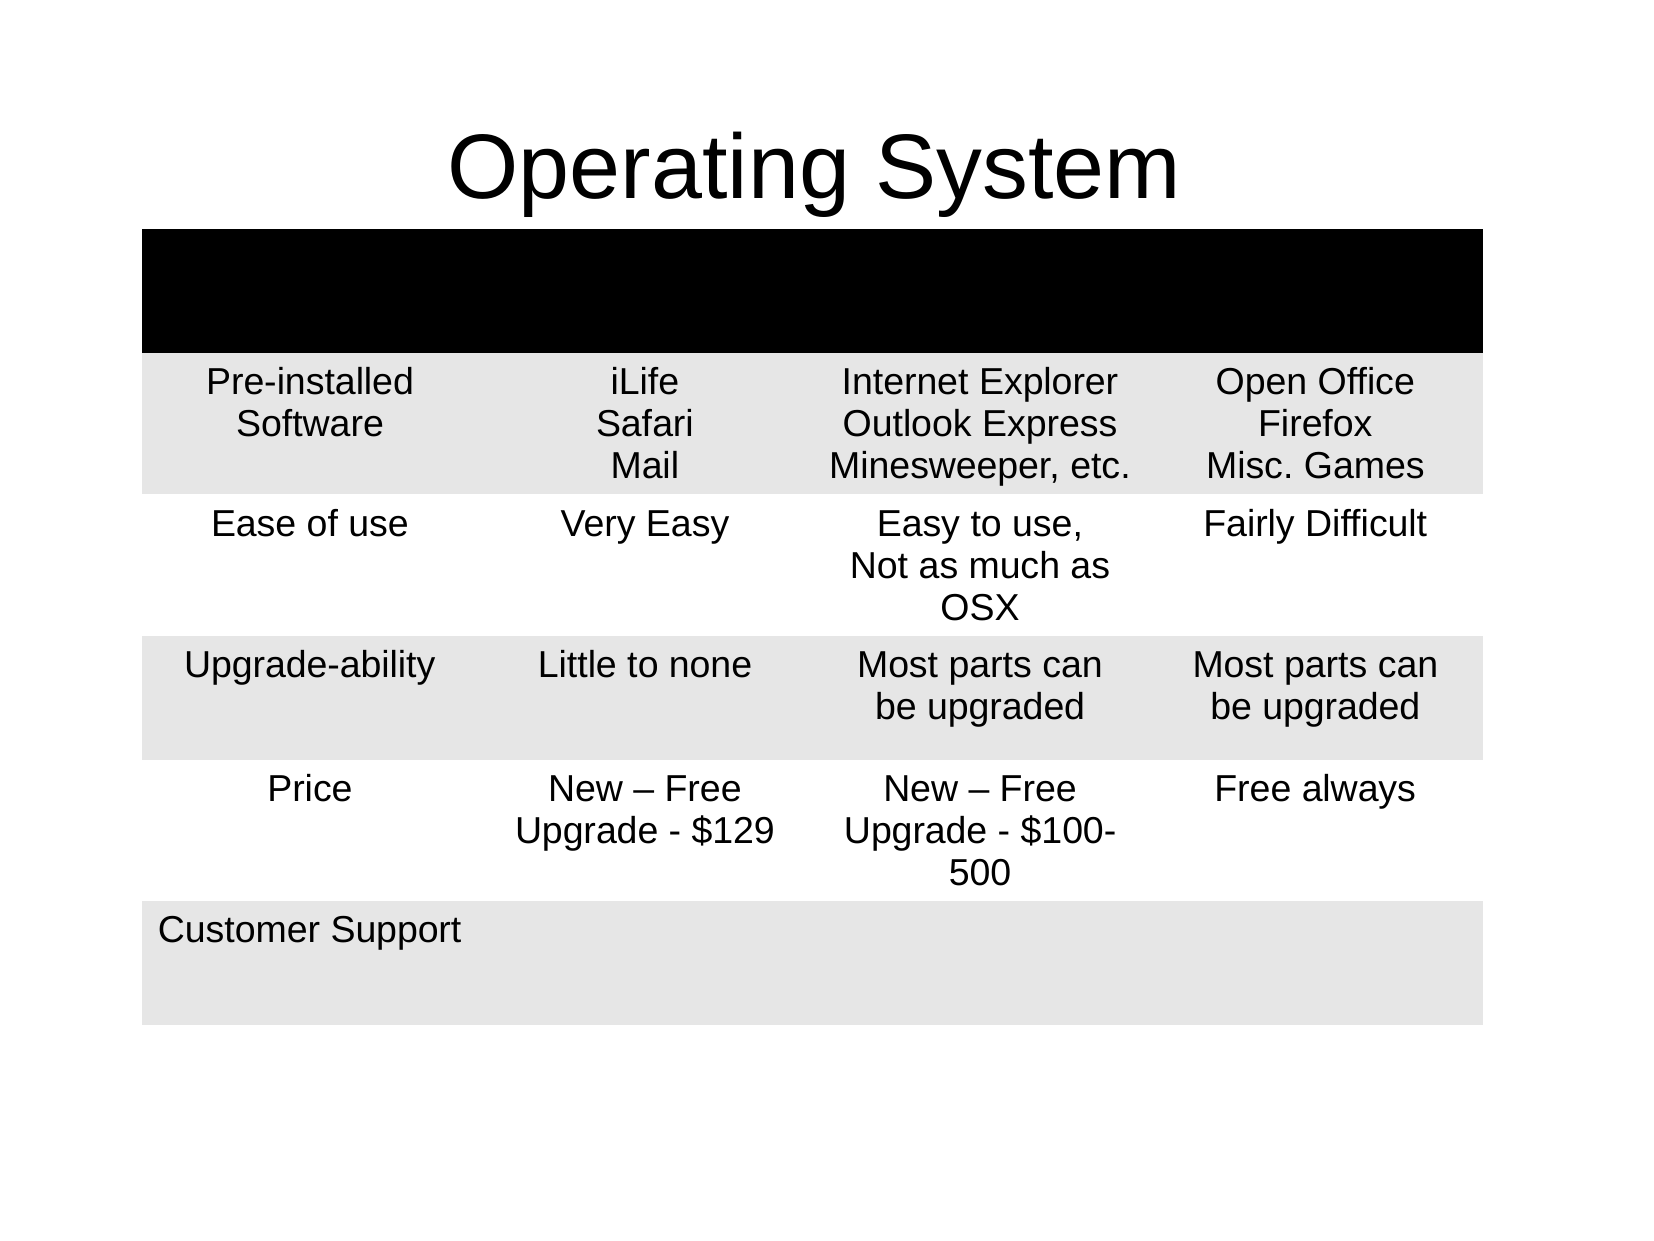

# Operating System
| | Macintosh OSX | Windows XP/Vista | Linux |
| --- | --- | --- | --- |
| Pre-installed Software | iLife Safari Mail | Internet Explorer Outlook Express Minesweeper, etc. | Open Office Firefox Misc. Games |
| Ease of use | Very Easy | Easy to use, Not as much as OSX | Fairly Difficult |
| Upgrade-ability | Little to none | Most parts can be upgraded | Most parts can be upgraded |
| Price | New – Free Upgrade - $129 | New – Free Upgrade - $100-500 | Free always |
| Customer Support | | | |